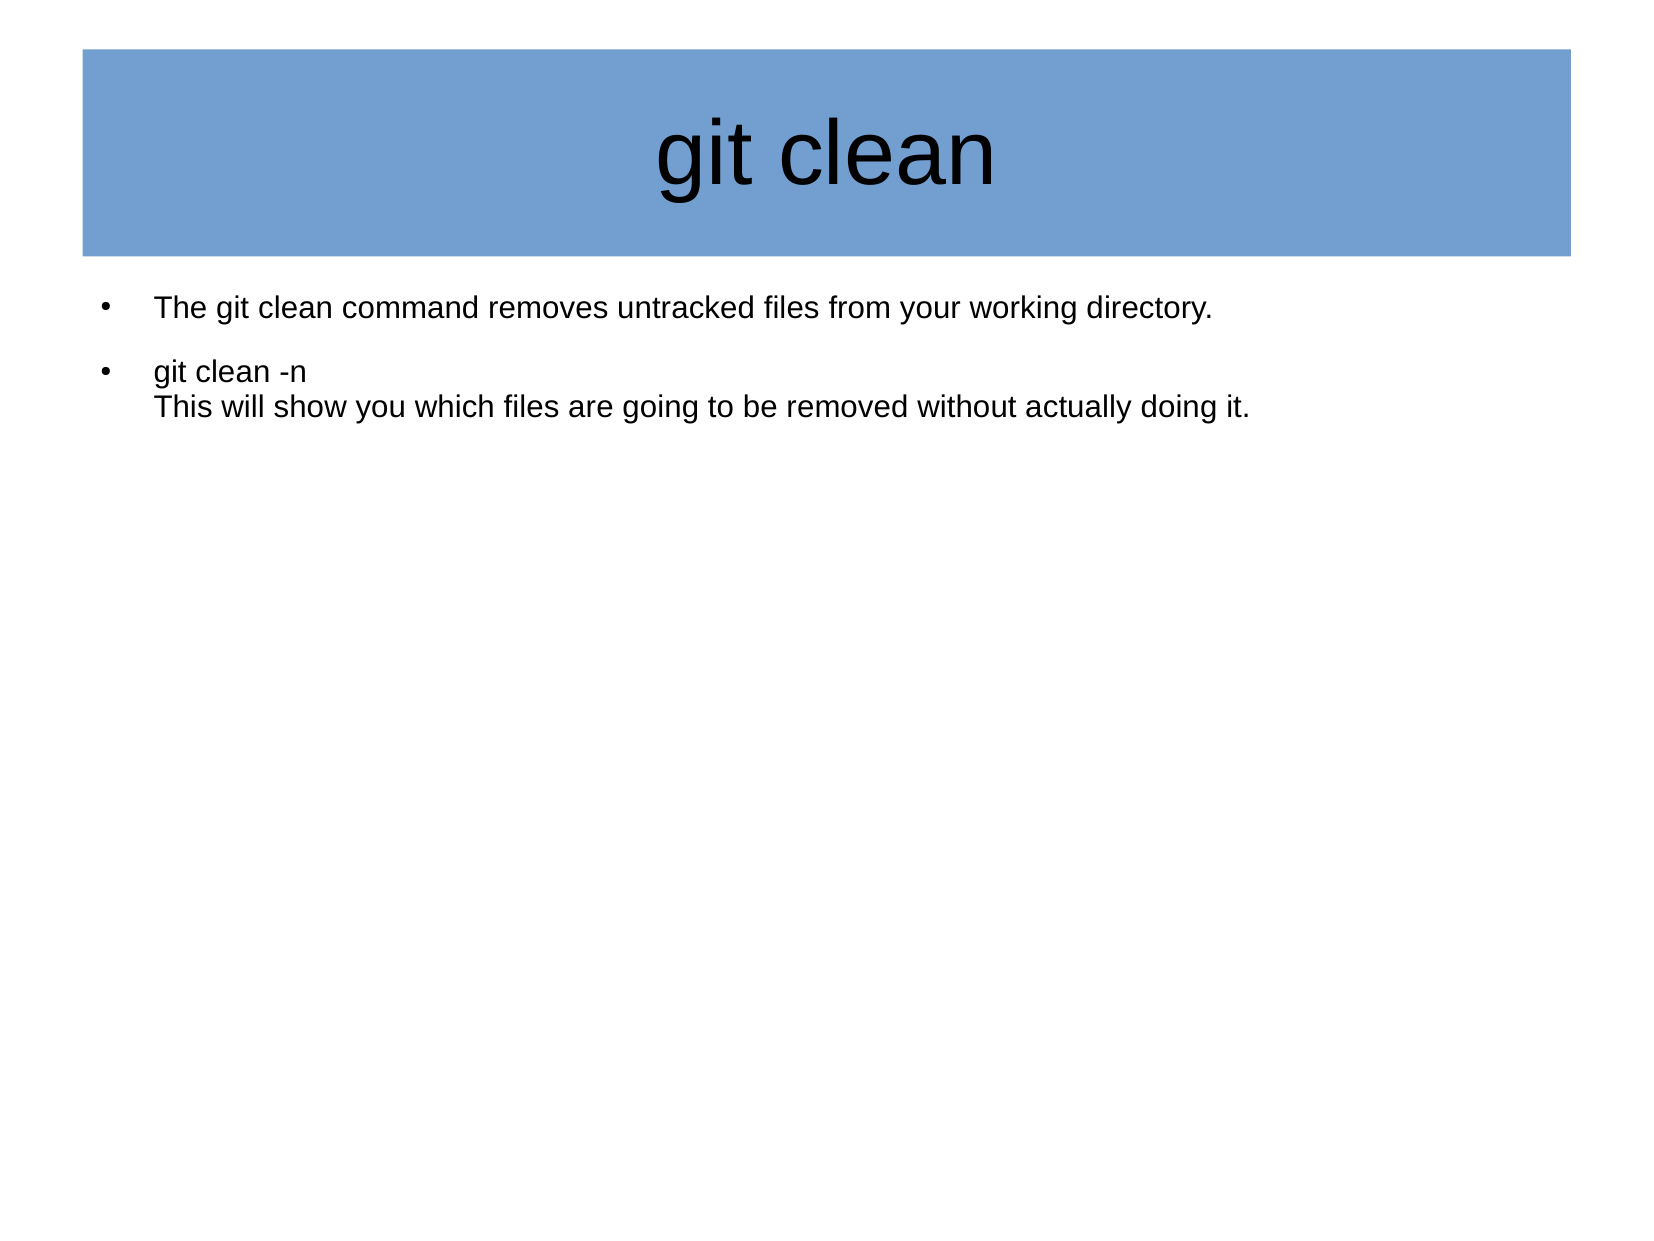

# git clean
The git clean command removes untracked files from your working directory.
git clean -n
This will show you which files are going to be removed without actually doing it.